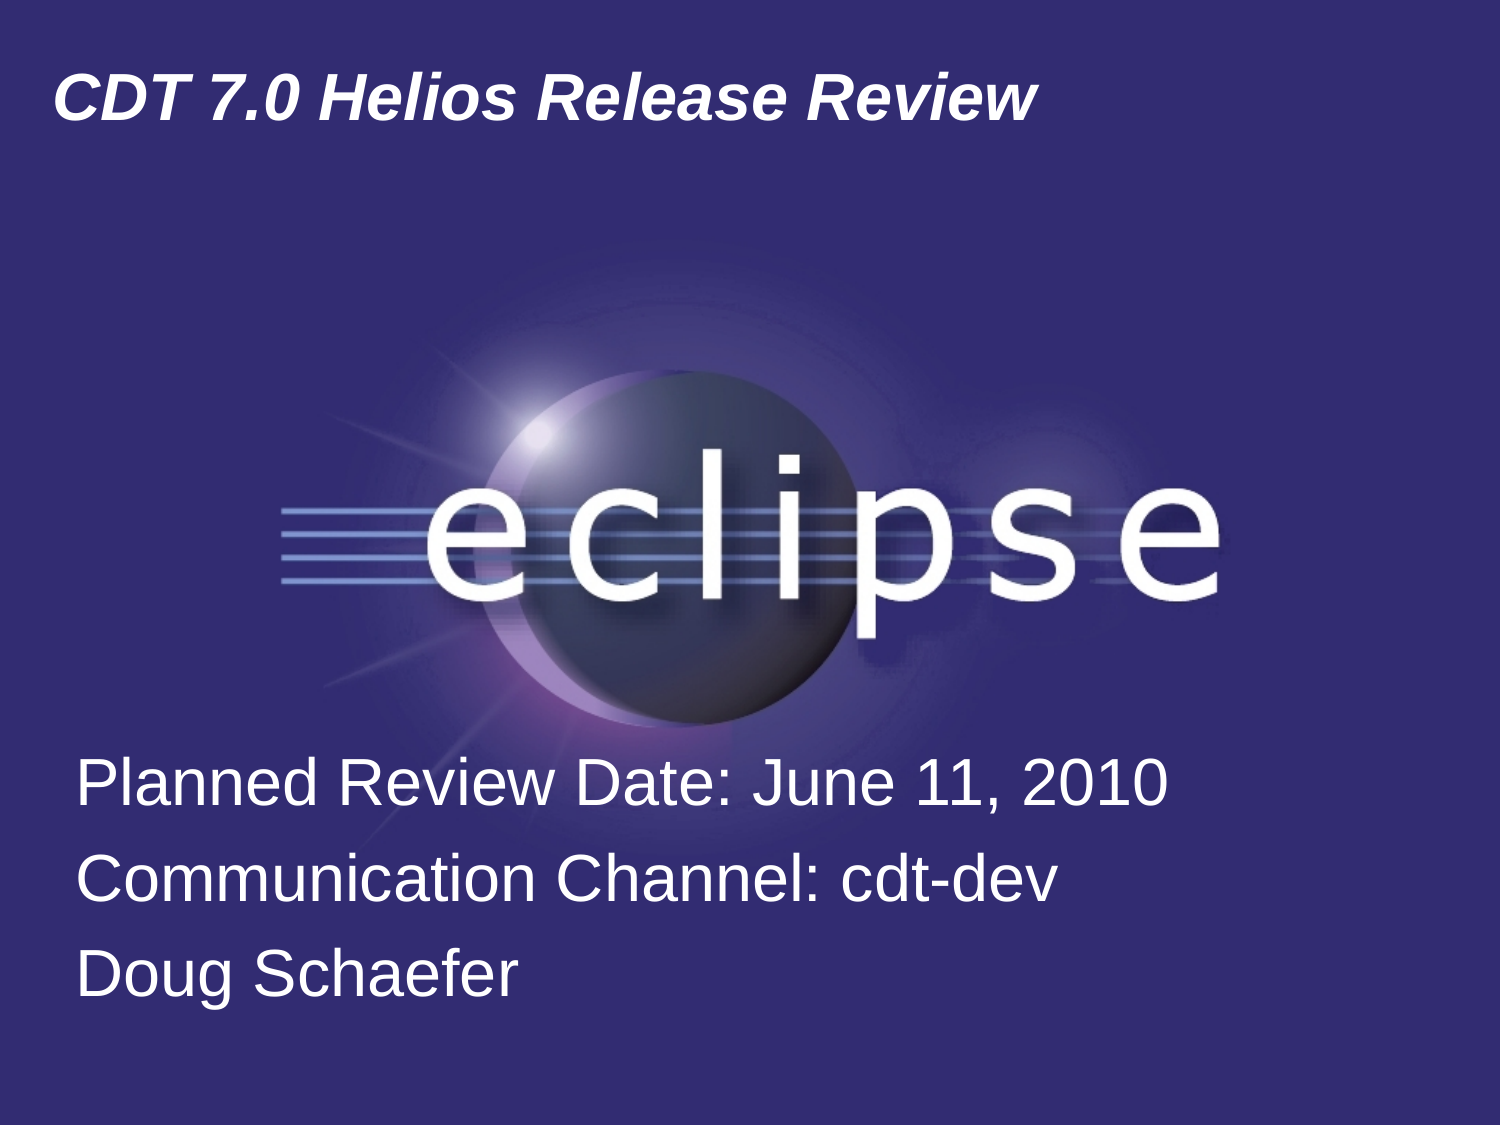

# CDT 7.0 Helios Release Review
Planned Review Date: June 11, 2010
Communication Channel: cdt-dev
Doug Schaefer